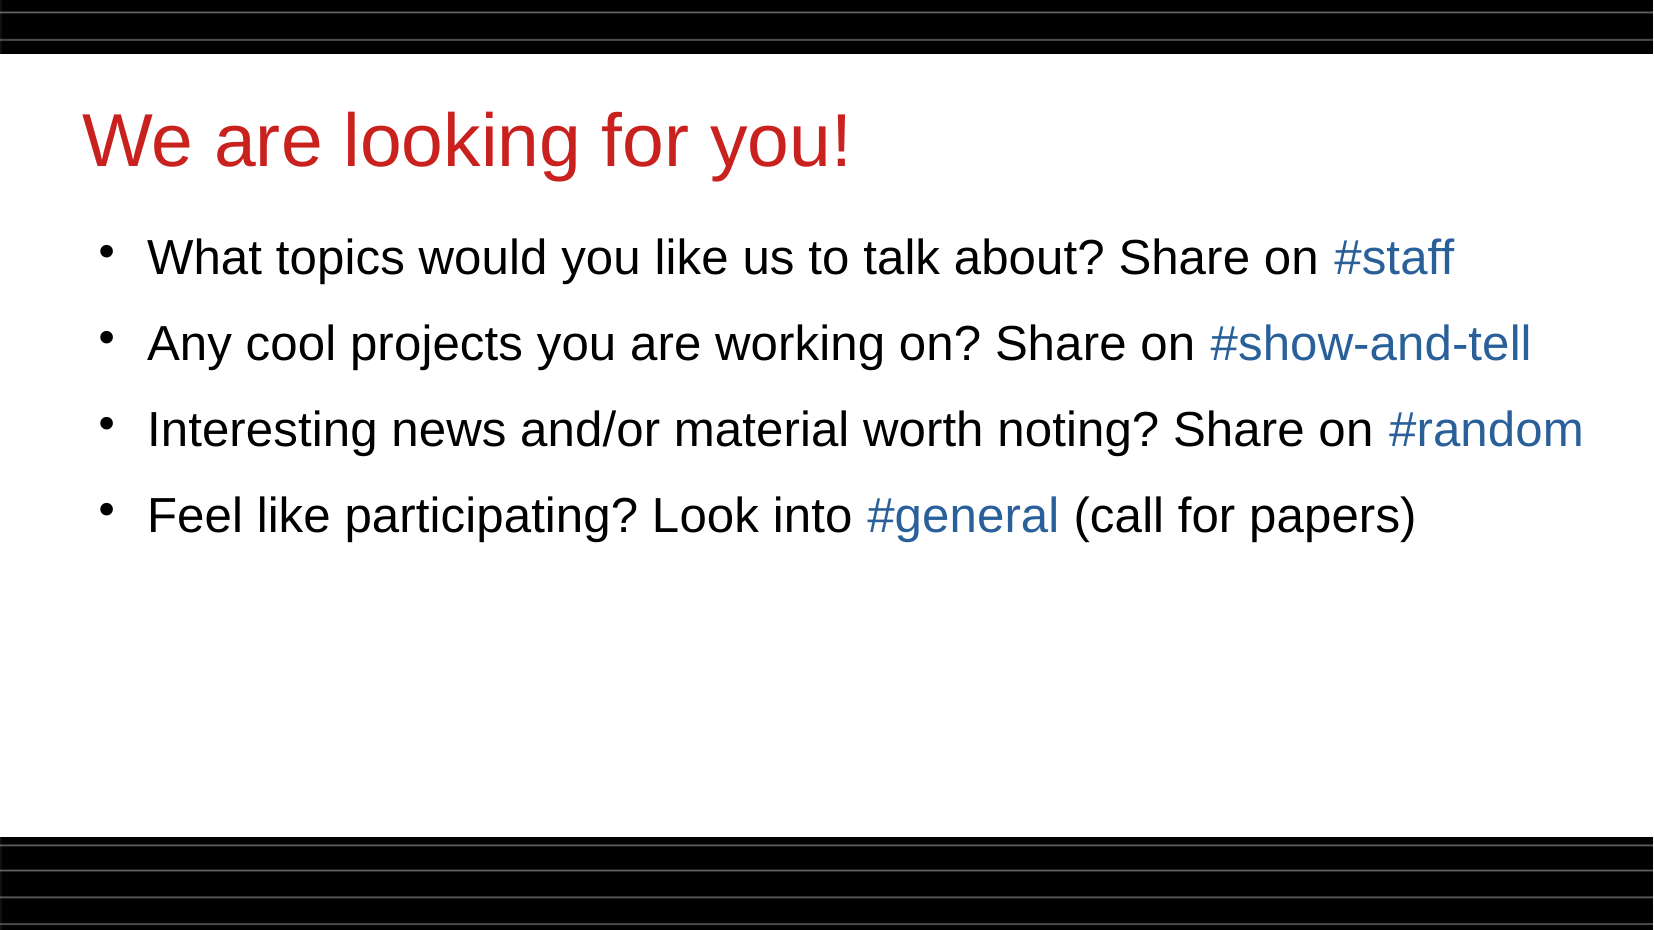

We are looking for you!
What topics would you like us to talk about? Share on #staff
Any cool projects you are working on? Share on #show-and-tell
Interesting news and/or material worth noting? Share on #random
Feel like participating? Look into #general (call for papers)